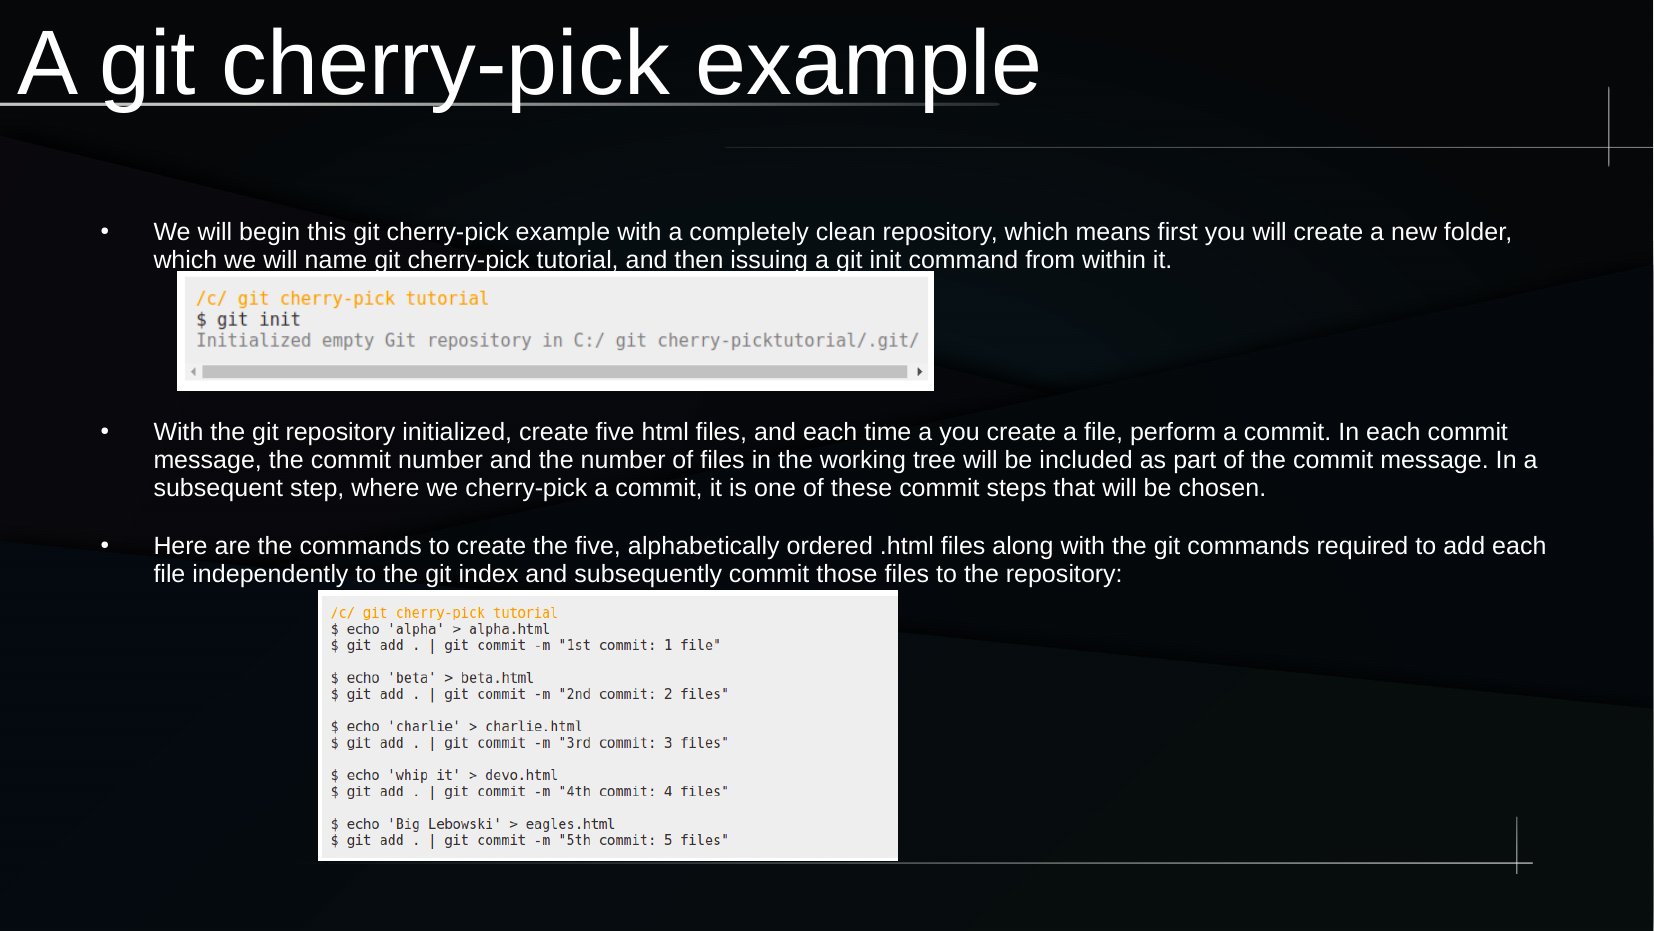

# A git cherry-pick example
We will begin this git cherry-pick example with a completely clean repository, which means first you will create a new folder, which we will name git cherry-pick tutorial, and then issuing a git init command from within it.
With the git repository initialized, create five html files, and each time a you create a file, perform a commit. In each commit message, the commit number and the number of files in the working tree will be included as part of the commit message. In a subsequent step, where we cherry-pick a commit, it is one of these commit steps that will be chosen.
Here are the commands to create the five, alphabetically ordered .html files along with the git commands required to add each file independently to the git index and subsequently commit those files to the repository: